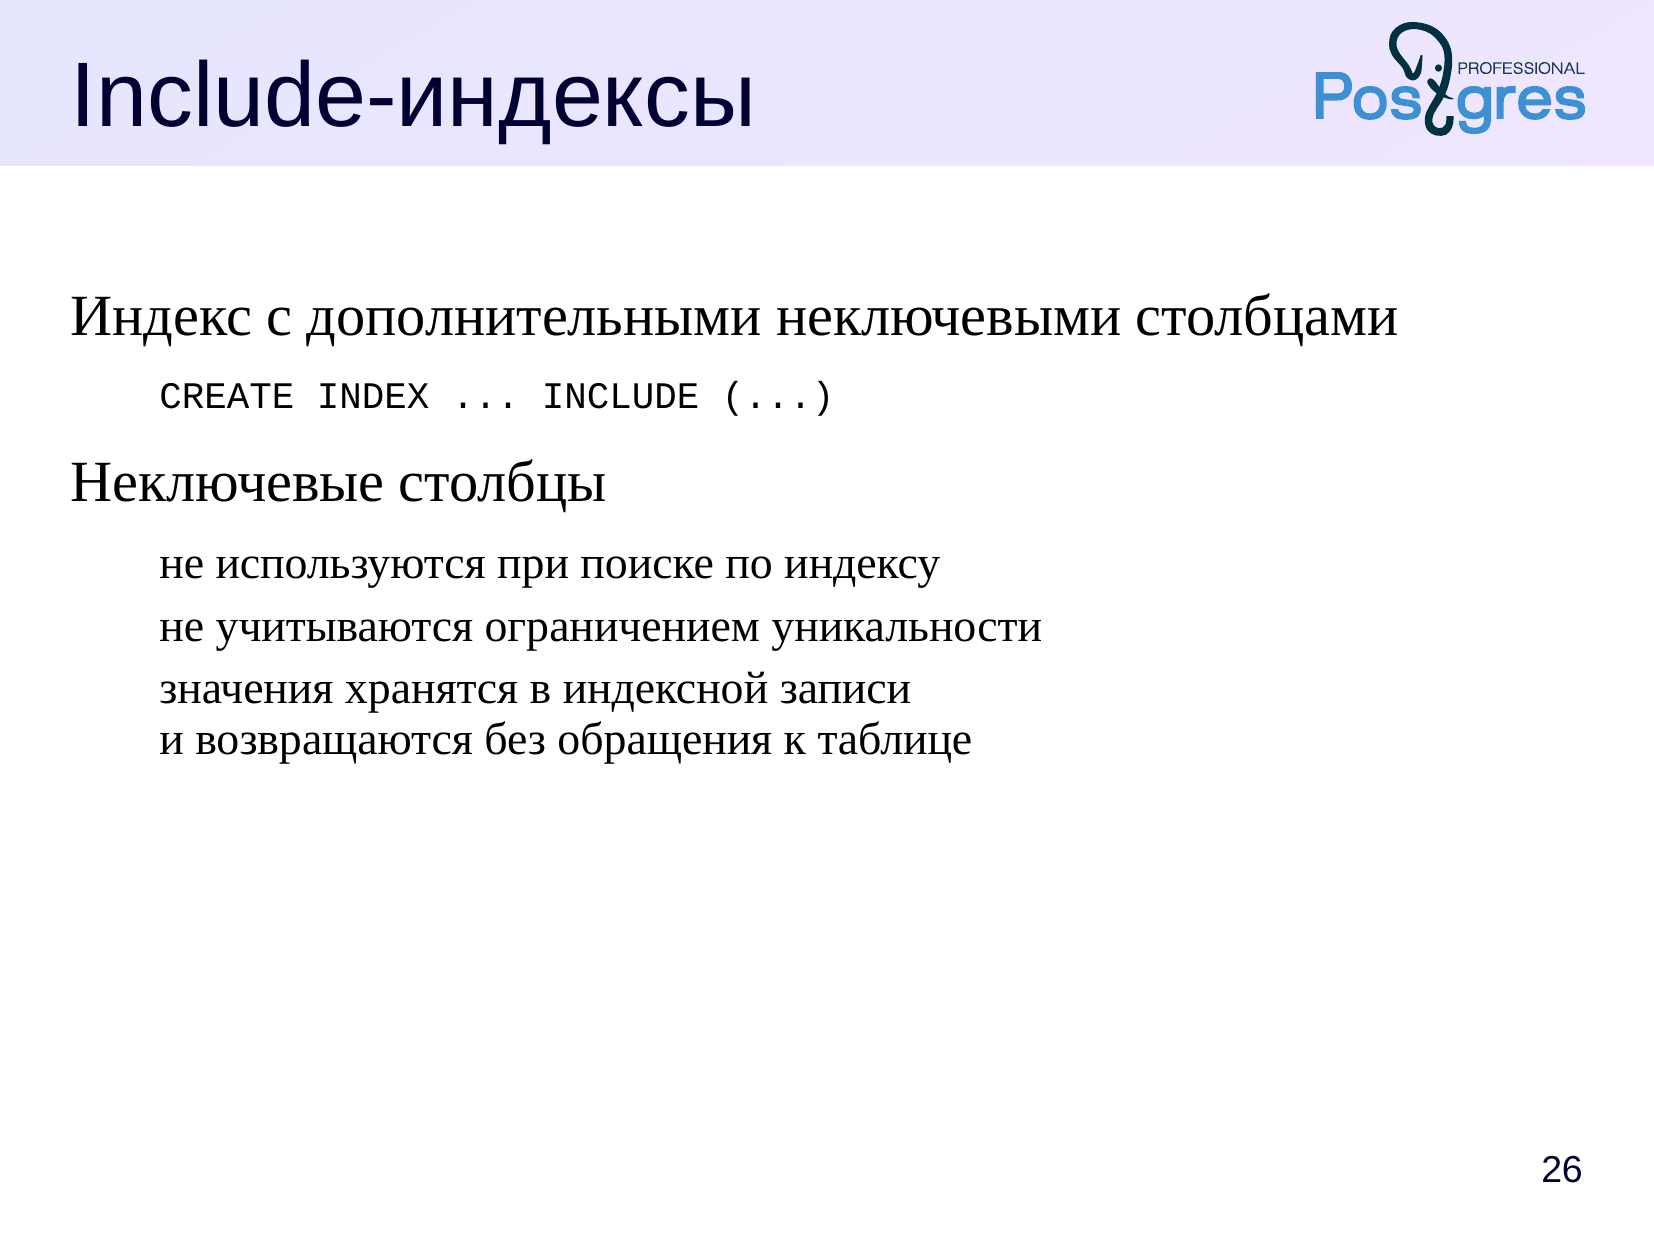

# Include-индексы
Индекс с дополнительными неключевыми столбцами
CREATE INDEX ... INCLUDE (...)
Неключевые столбцы
не используются при поиске по индексу
не учитываются ограничением уникальности
значения хранятся в индексной записи
и возвращаются без обращения к таблице